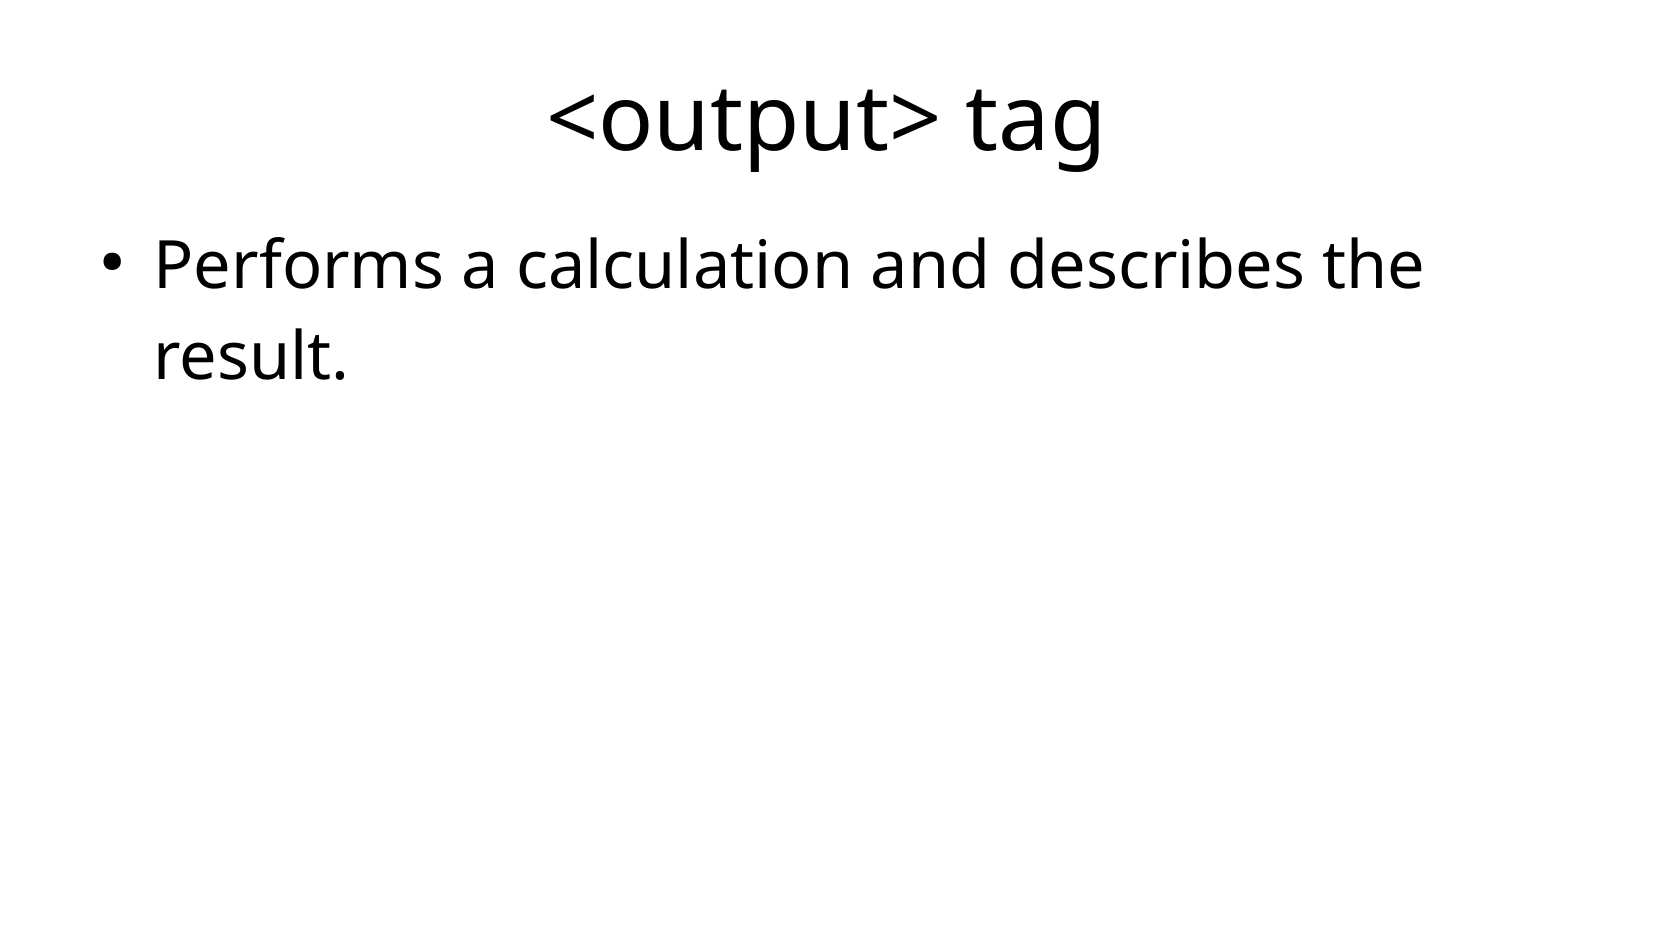

# <output> tag
Performs a calculation and describes the result.